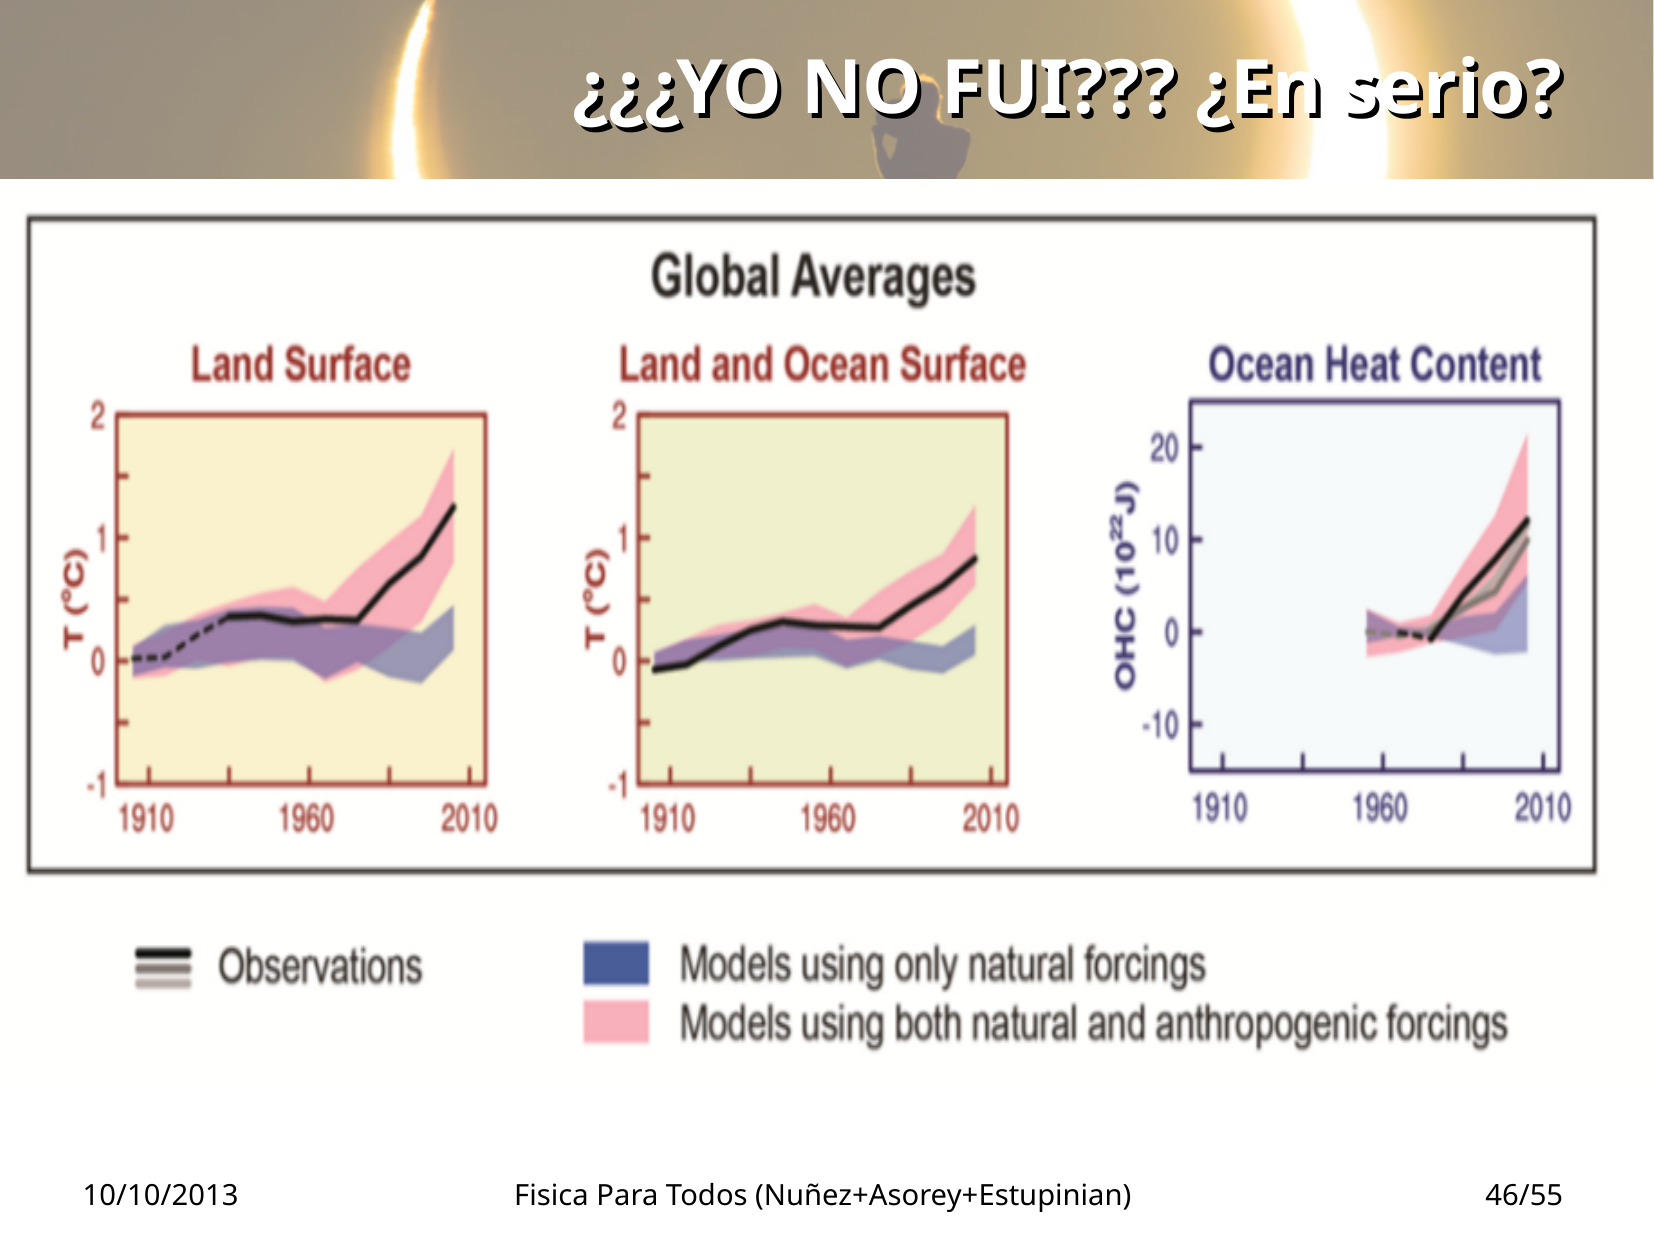

# ¿¿¿YO NO FUI??? ¿En serio?
10/10/2013
Fisica Para Todos (Nuñez+Asorey+Estupinian)
46